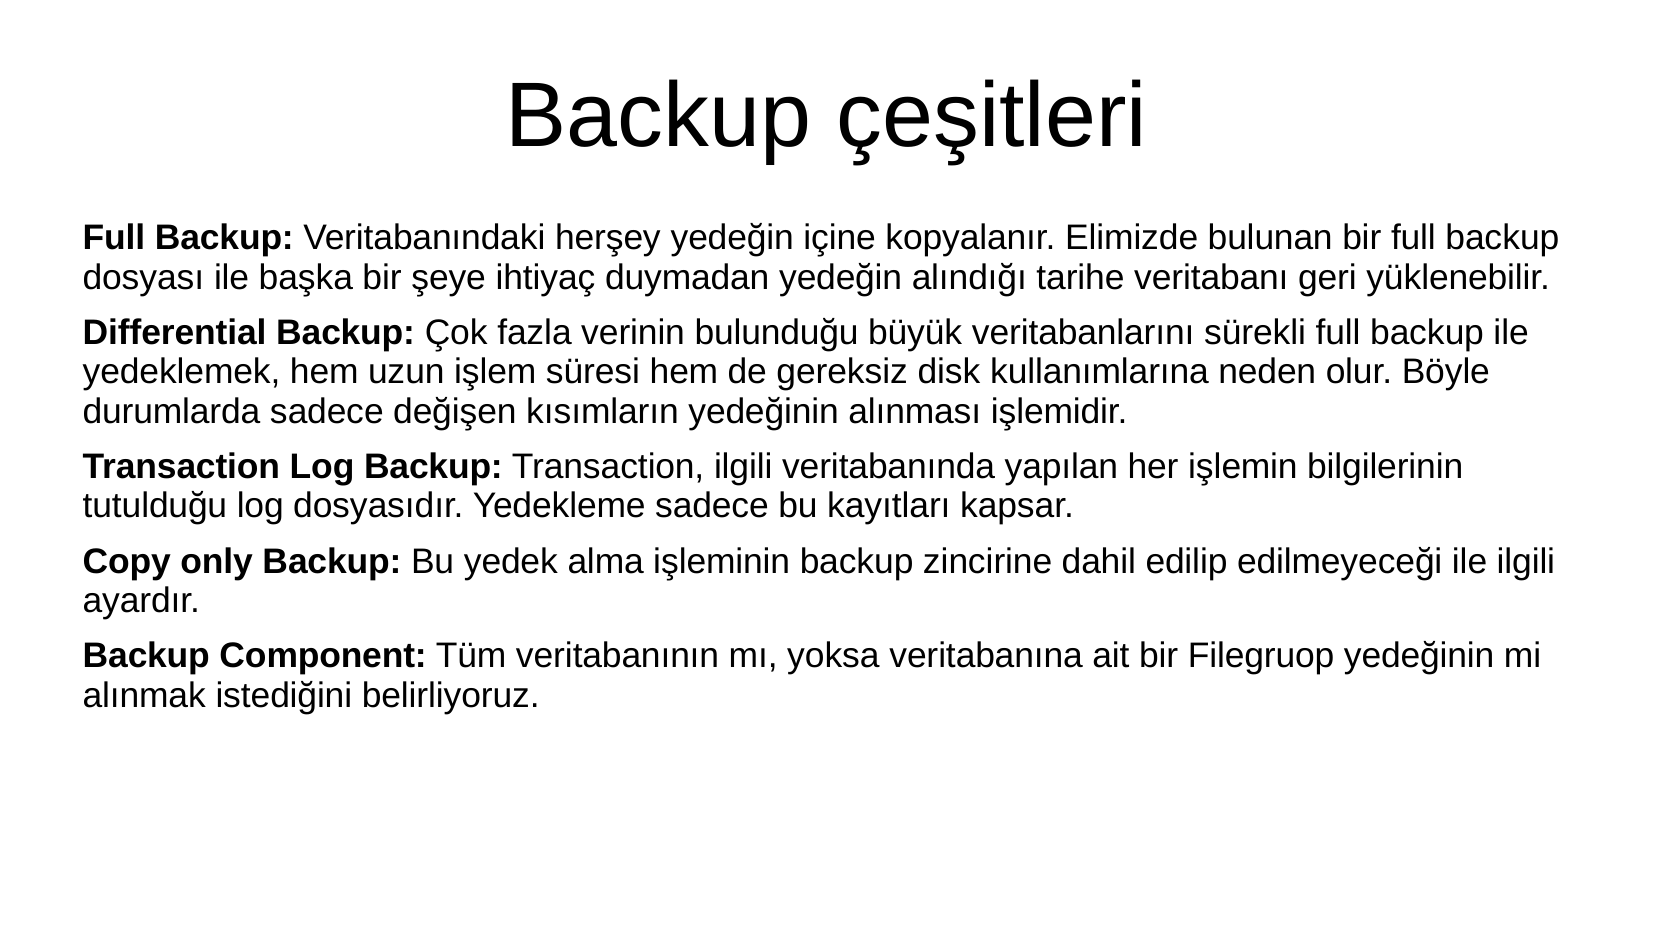

# Backup çeşitleri
Full Backup: Veritabanındaki herşey yedeğin içine kopyalanır. Elimizde bulunan bir full backup dosyası ile başka bir şeye ihtiyaç duymadan yedeğin alındığı tarihe veritabanı geri yüklenebilir.
Differential Backup: Çok fazla verinin bulunduğu büyük veritabanlarını sürekli full backup ile yedeklemek, hem uzun işlem süresi hem de gereksiz disk kullanımlarına neden olur. Böyle durumlarda sadece değişen kısımların yedeğinin alınması işlemidir.
Transaction Log Backup: Transaction, ilgili veritabanında yapılan her işlemin bilgilerinin tutulduğu log dosyasıdır. Yedekleme sadece bu kayıtları kapsar.
Copy only Backup: Bu yedek alma işleminin backup zincirine dahil edilip edilmeyeceği ile ilgili ayardır.
Backup Component: Tüm veritabanının mı, yoksa veritabanına ait bir Filegruop yedeğinin mi alınmak istediğini belirliyoruz.